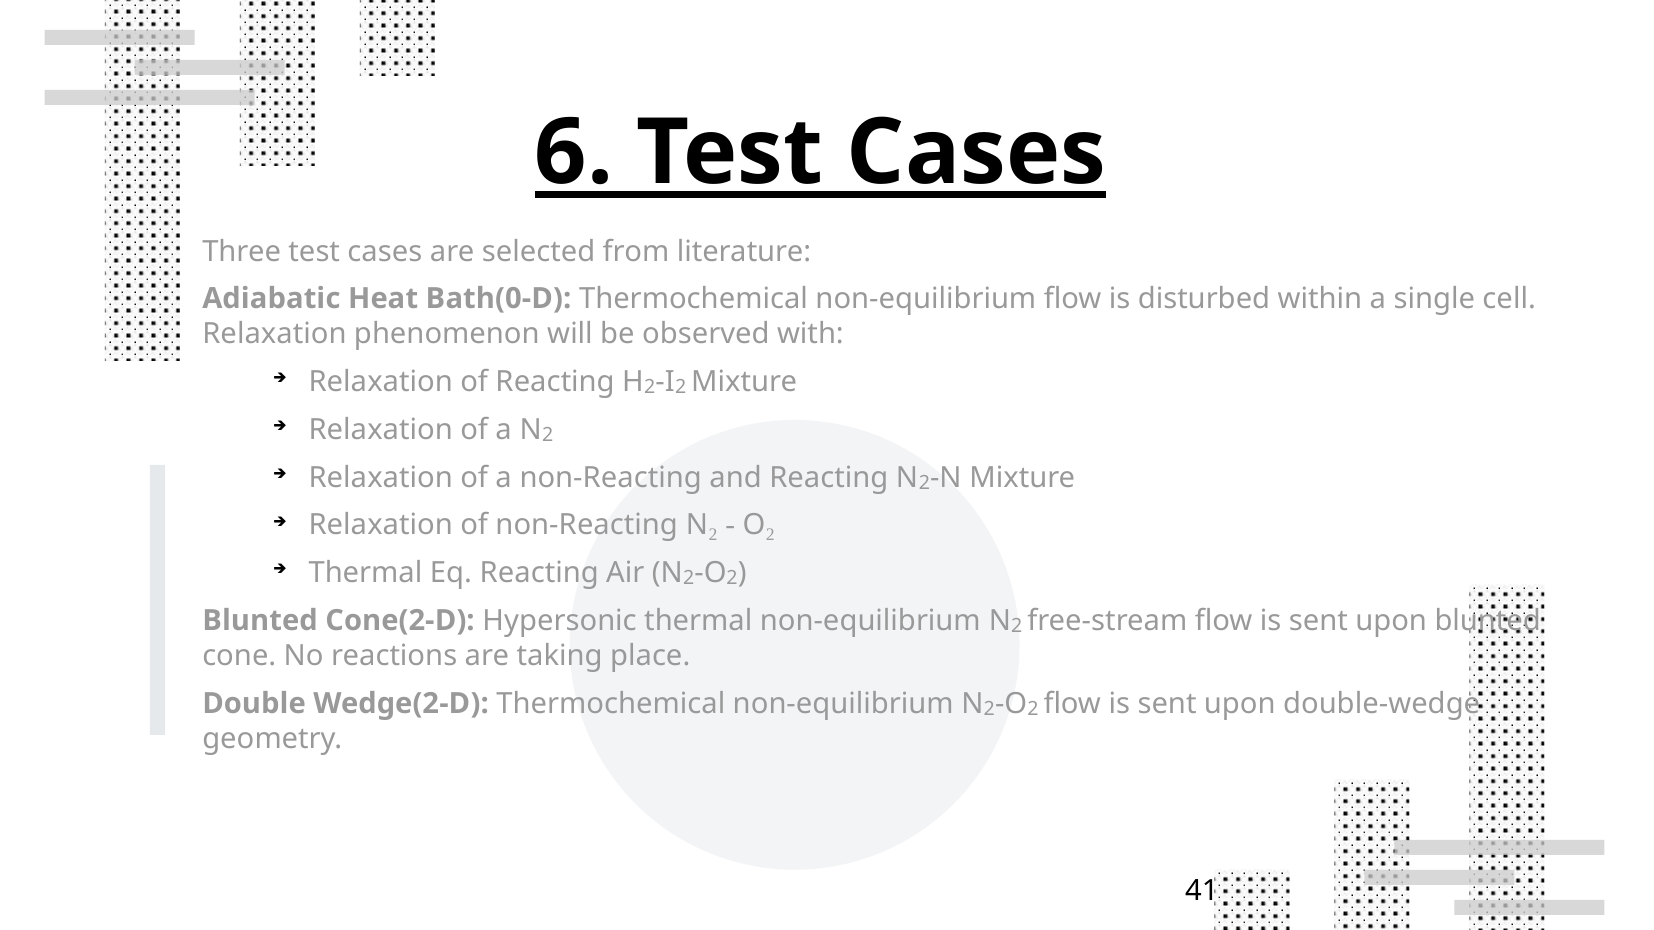

# 6. Test Cases
Three test cases are selected from literature:
Adiabatic Heat Bath(0-D): Thermochemical non-equilibrium flow is disturbed within a single cell. Relaxation phenomenon will be observed with:
Relaxation of Reacting H2-I2 Mixture
Relaxation of a N2
Relaxation of a non-Reacting and Reacting N2-N Mixture
Relaxation of non-Reacting N₂ - O₂
Thermal Eq. Reacting Air (N2-O2)
Blunted Cone(2-D): Hypersonic thermal non-equilibrium N2 free-stream flow is sent upon blunted cone. No reactions are taking place.
Double Wedge(2-D): Thermochemical non-equilibrium N2-O2 flow is sent upon double-wedge geometry.
41